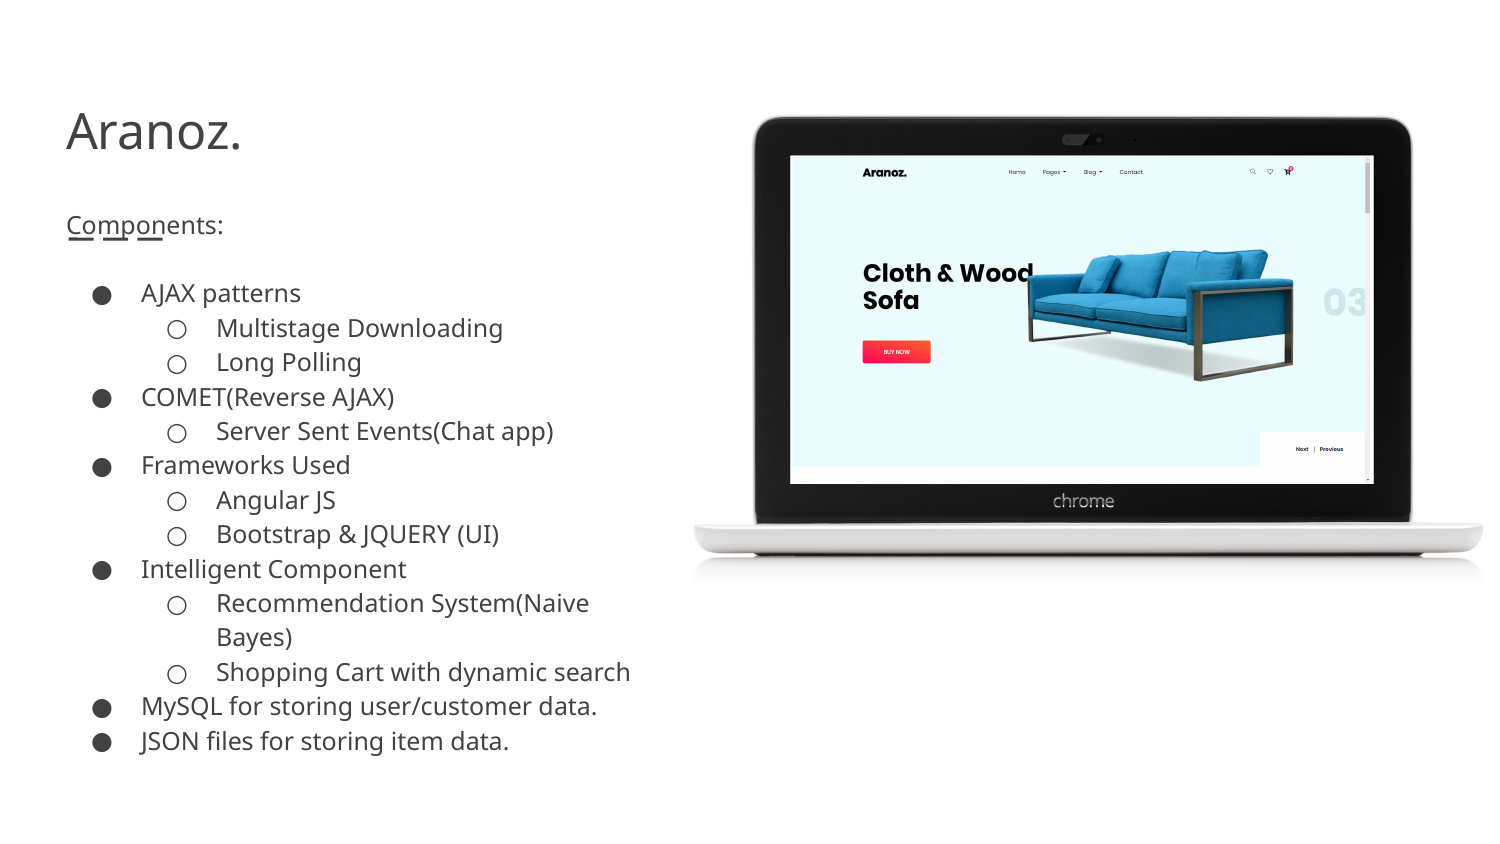

# Aranoz.
Components:
AJAX patterns
Multistage Downloading
Long Polling
COMET(Reverse AJAX)
Server Sent Events(Chat app)
Frameworks Used
Angular JS
Bootstrap & JQUERY (UI)
Intelligent Component
Recommendation System(Naive Bayes)
Shopping Cart with dynamic search
MySQL for storing user/customer data.
JSON files for storing item data.